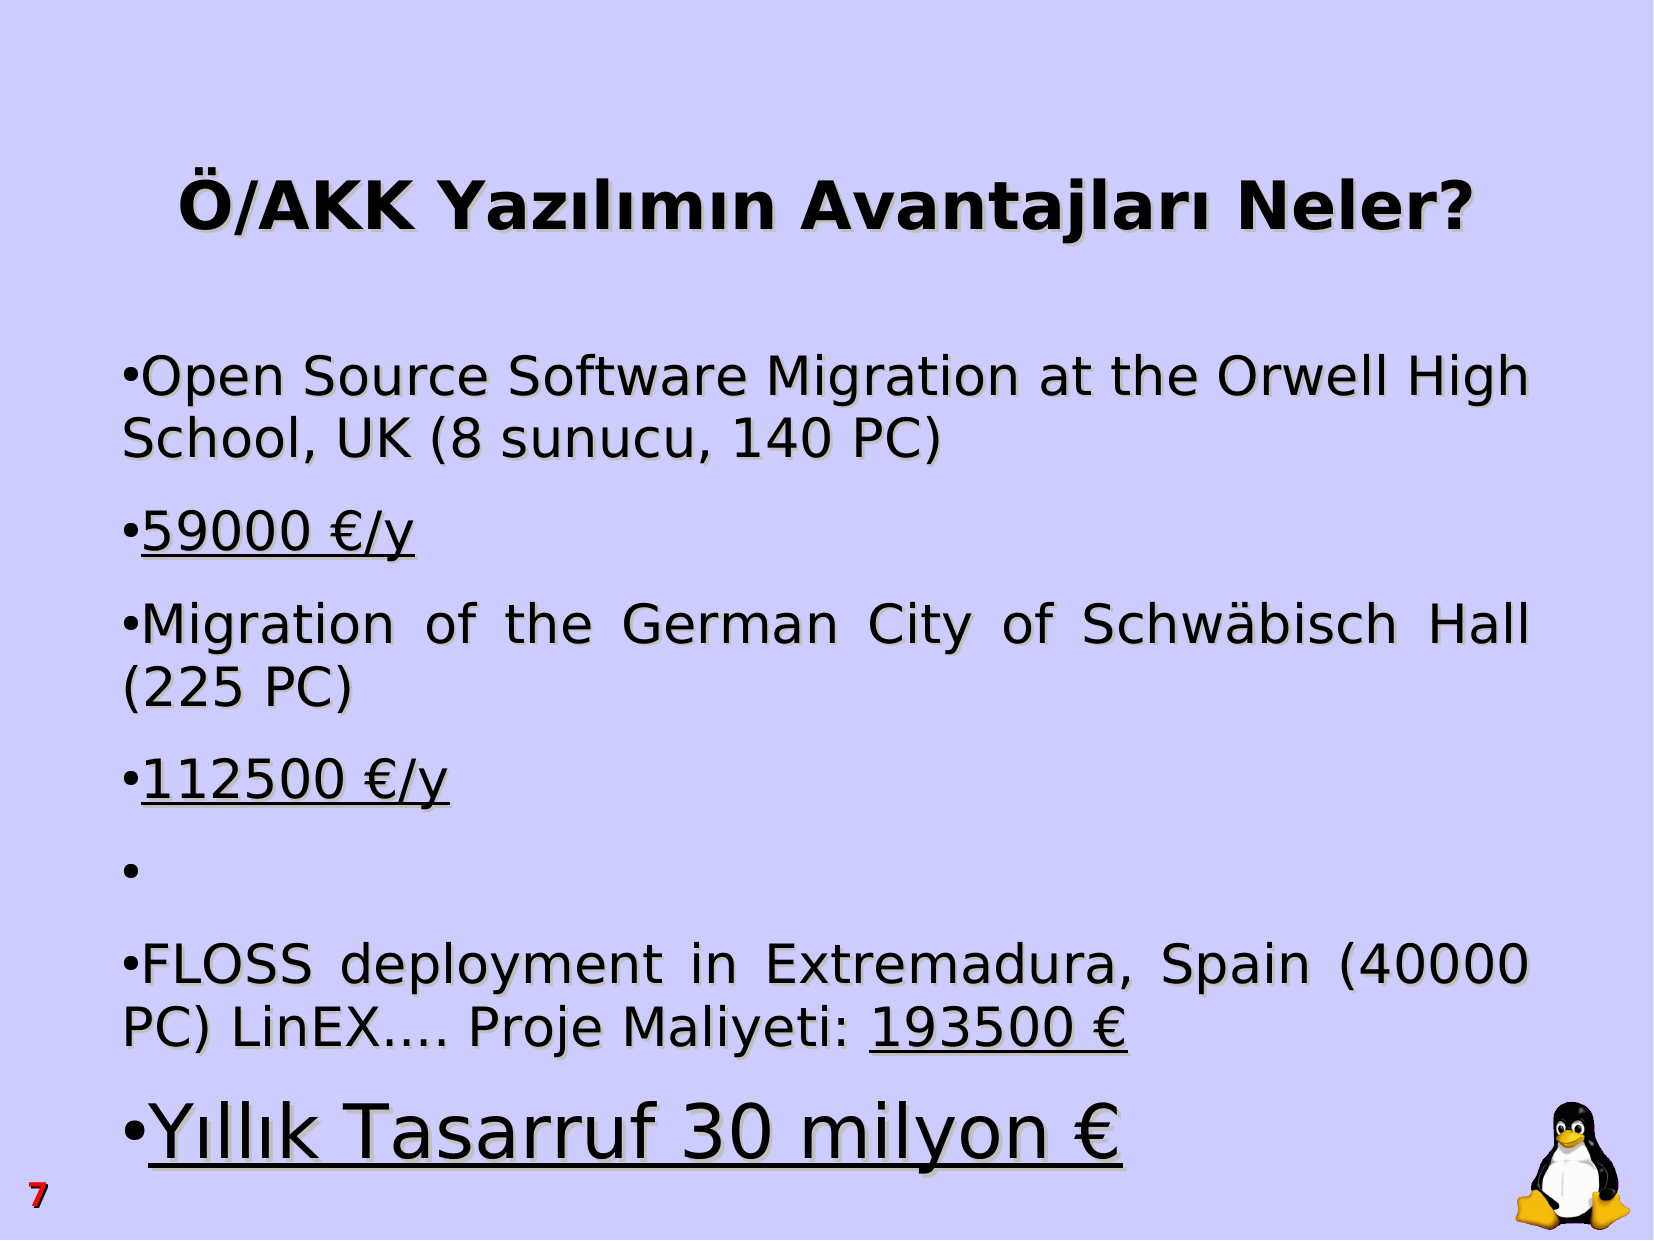

# Ö/AKK Yazılımın Avantajları Neler?
Open Source Software Migration at the Orwell High School, UK (8 sunucu, 140 PC)
59000 €/y
Migration of the German City of Schwäbisch Hall (225 PC)
112500 €/y
FLOSS deployment in Extremadura, Spain (40000 PC) LinEX.... Proje Maliyeti: 193500 €
Yıllık Tasarruf 30 milyon €